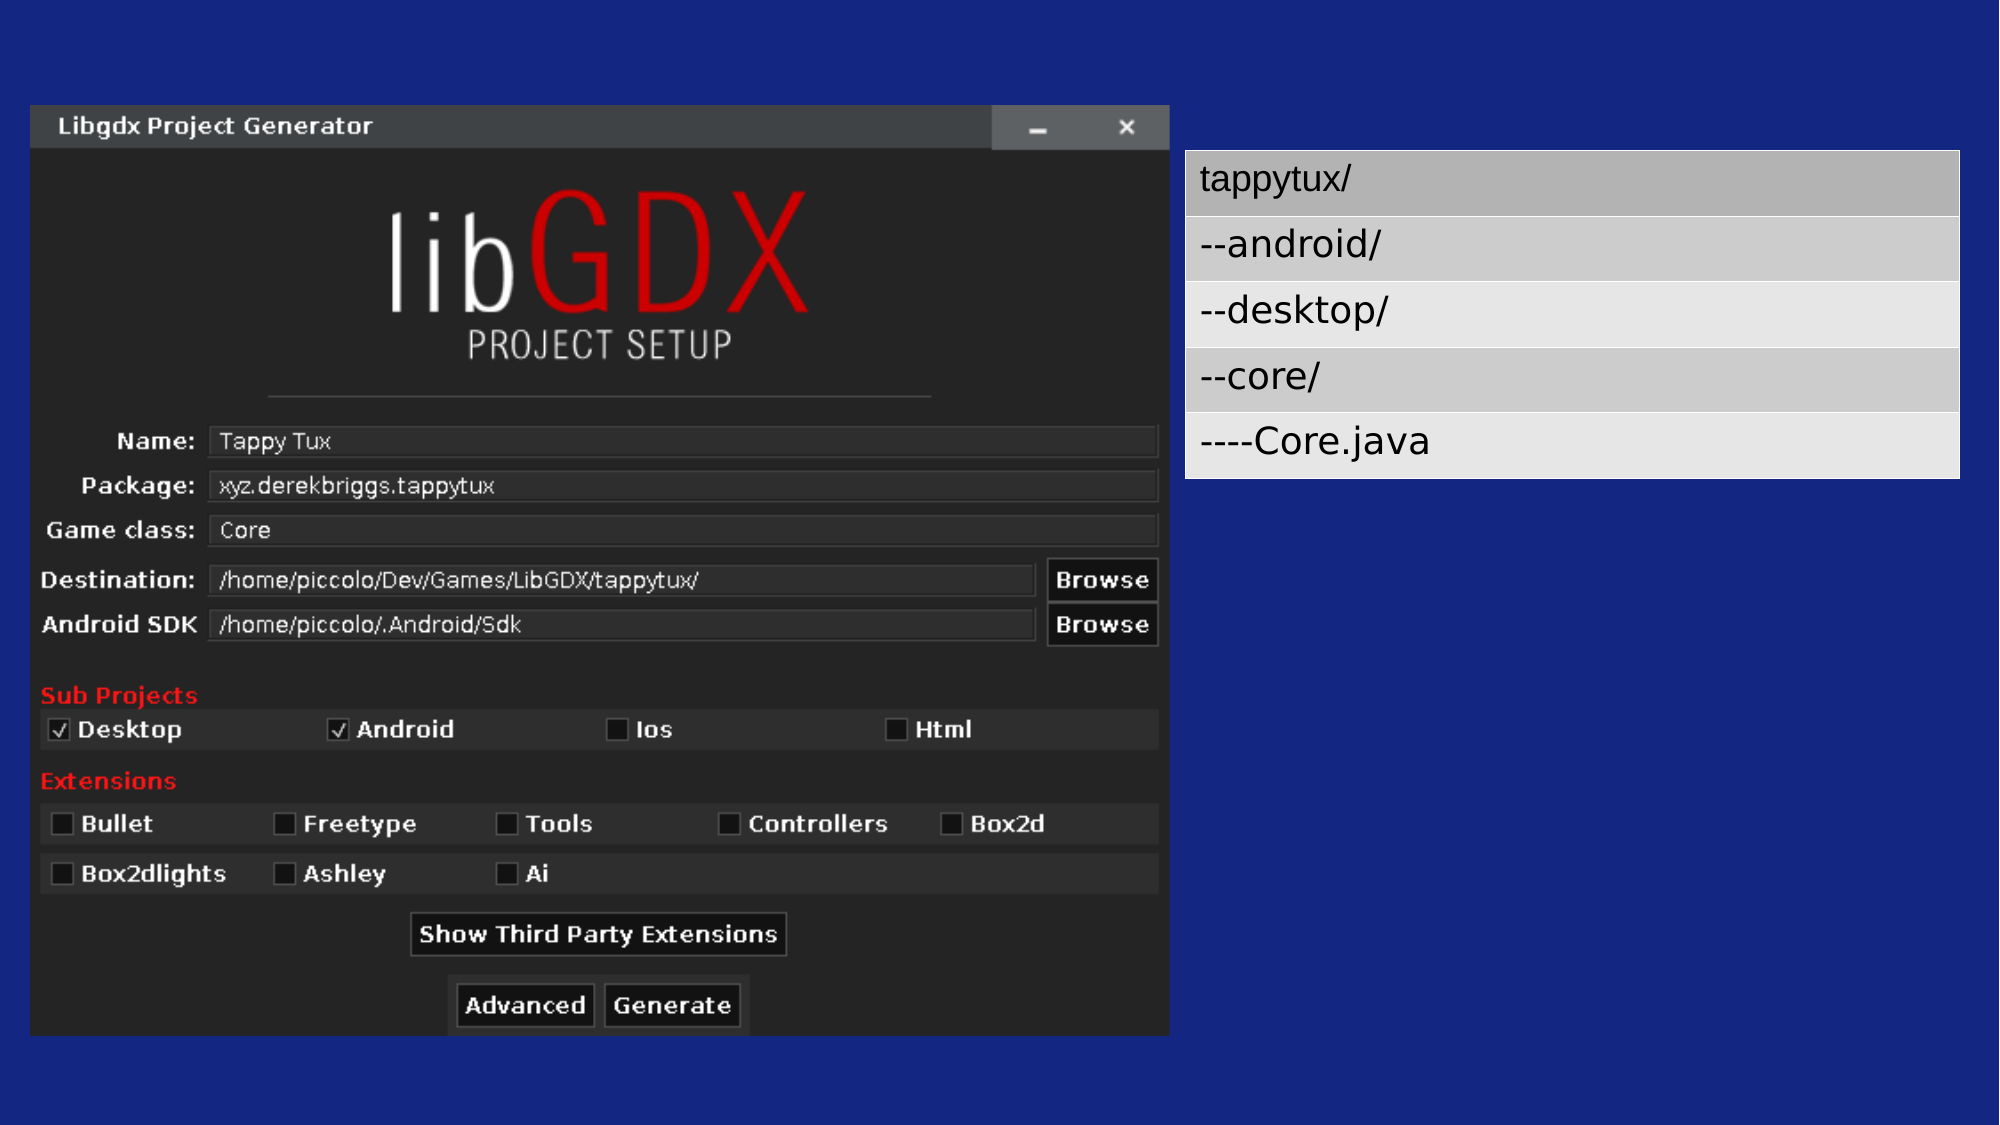

| tappytux/ |
| --- |
| --android/ |
| --desktop/ |
| --core/ |
| ----Core.java |